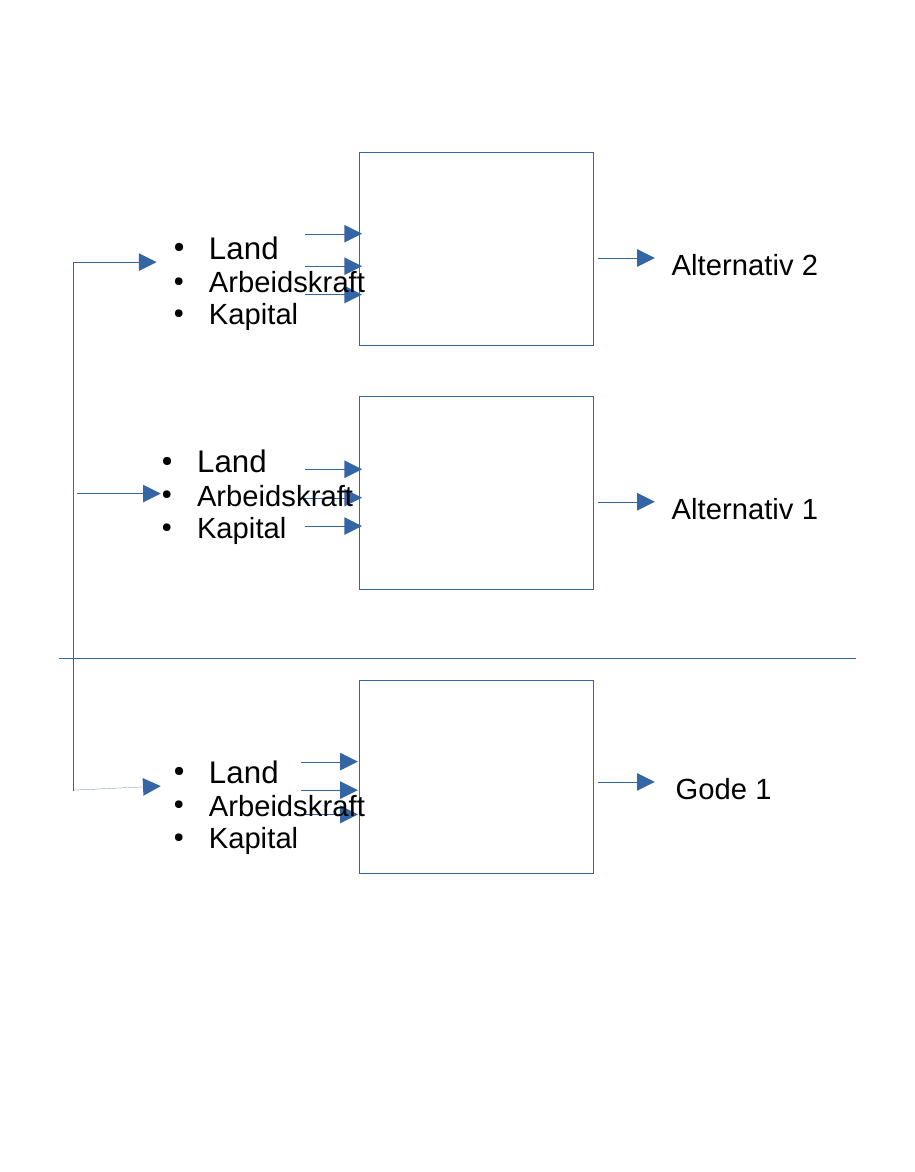

c
Land
Arbeidskraft
Kapital
Alternativ 2
Land
Arbeidskraft
Kapital
Alternativ 1
Land
Arbeidskraft
Kapital
Gode 1